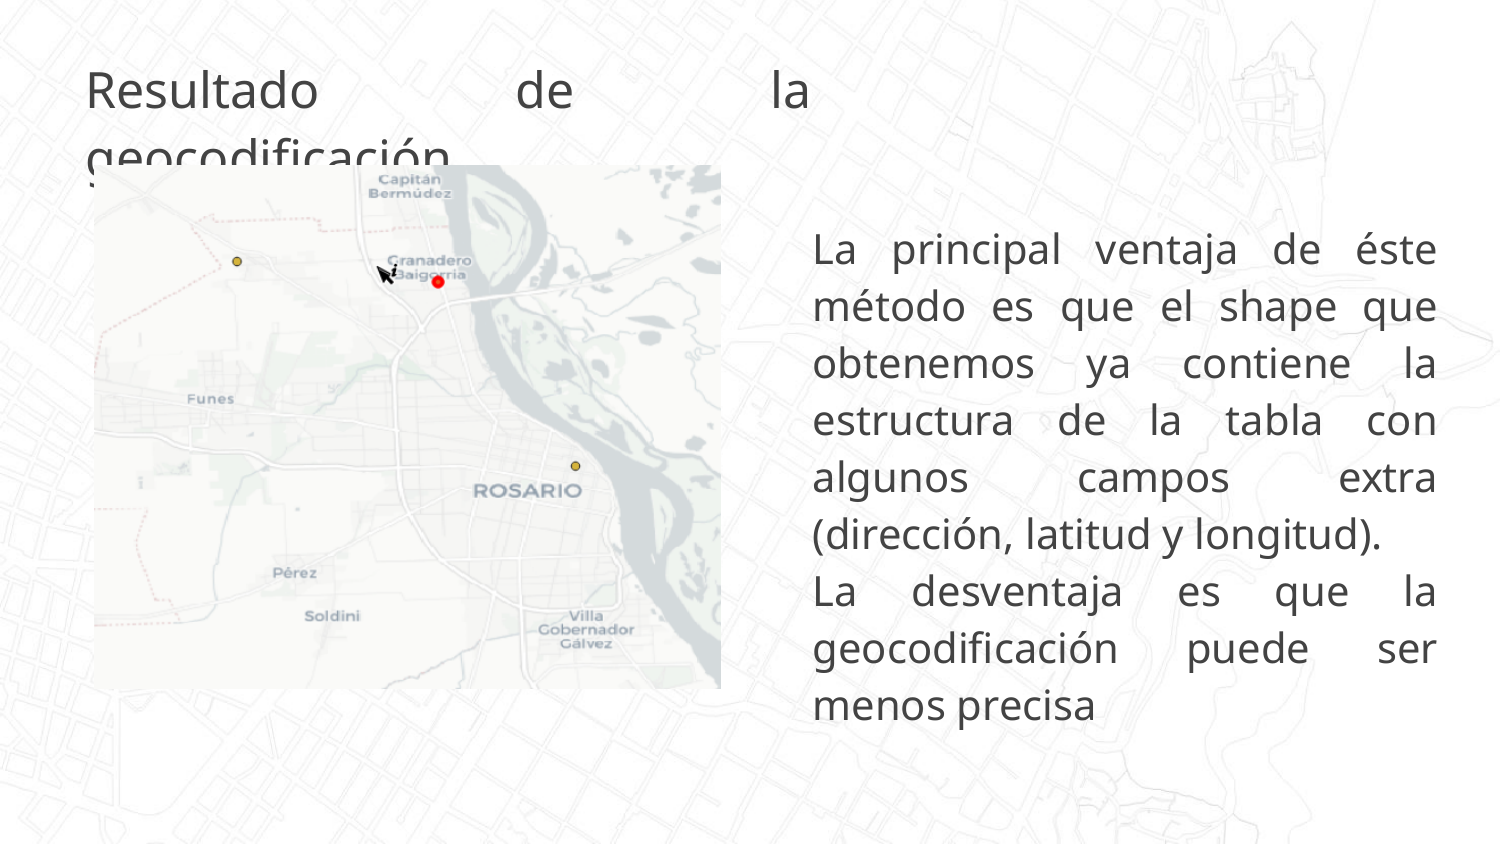

Resultado de la geocodificación
La principal ventaja de éste método es que el shape que obtenemos ya contiene la estructura de la tabla con algunos campos extra (dirección, latitud y longitud).
La desventaja es que la geocodificación puede ser menos precisa